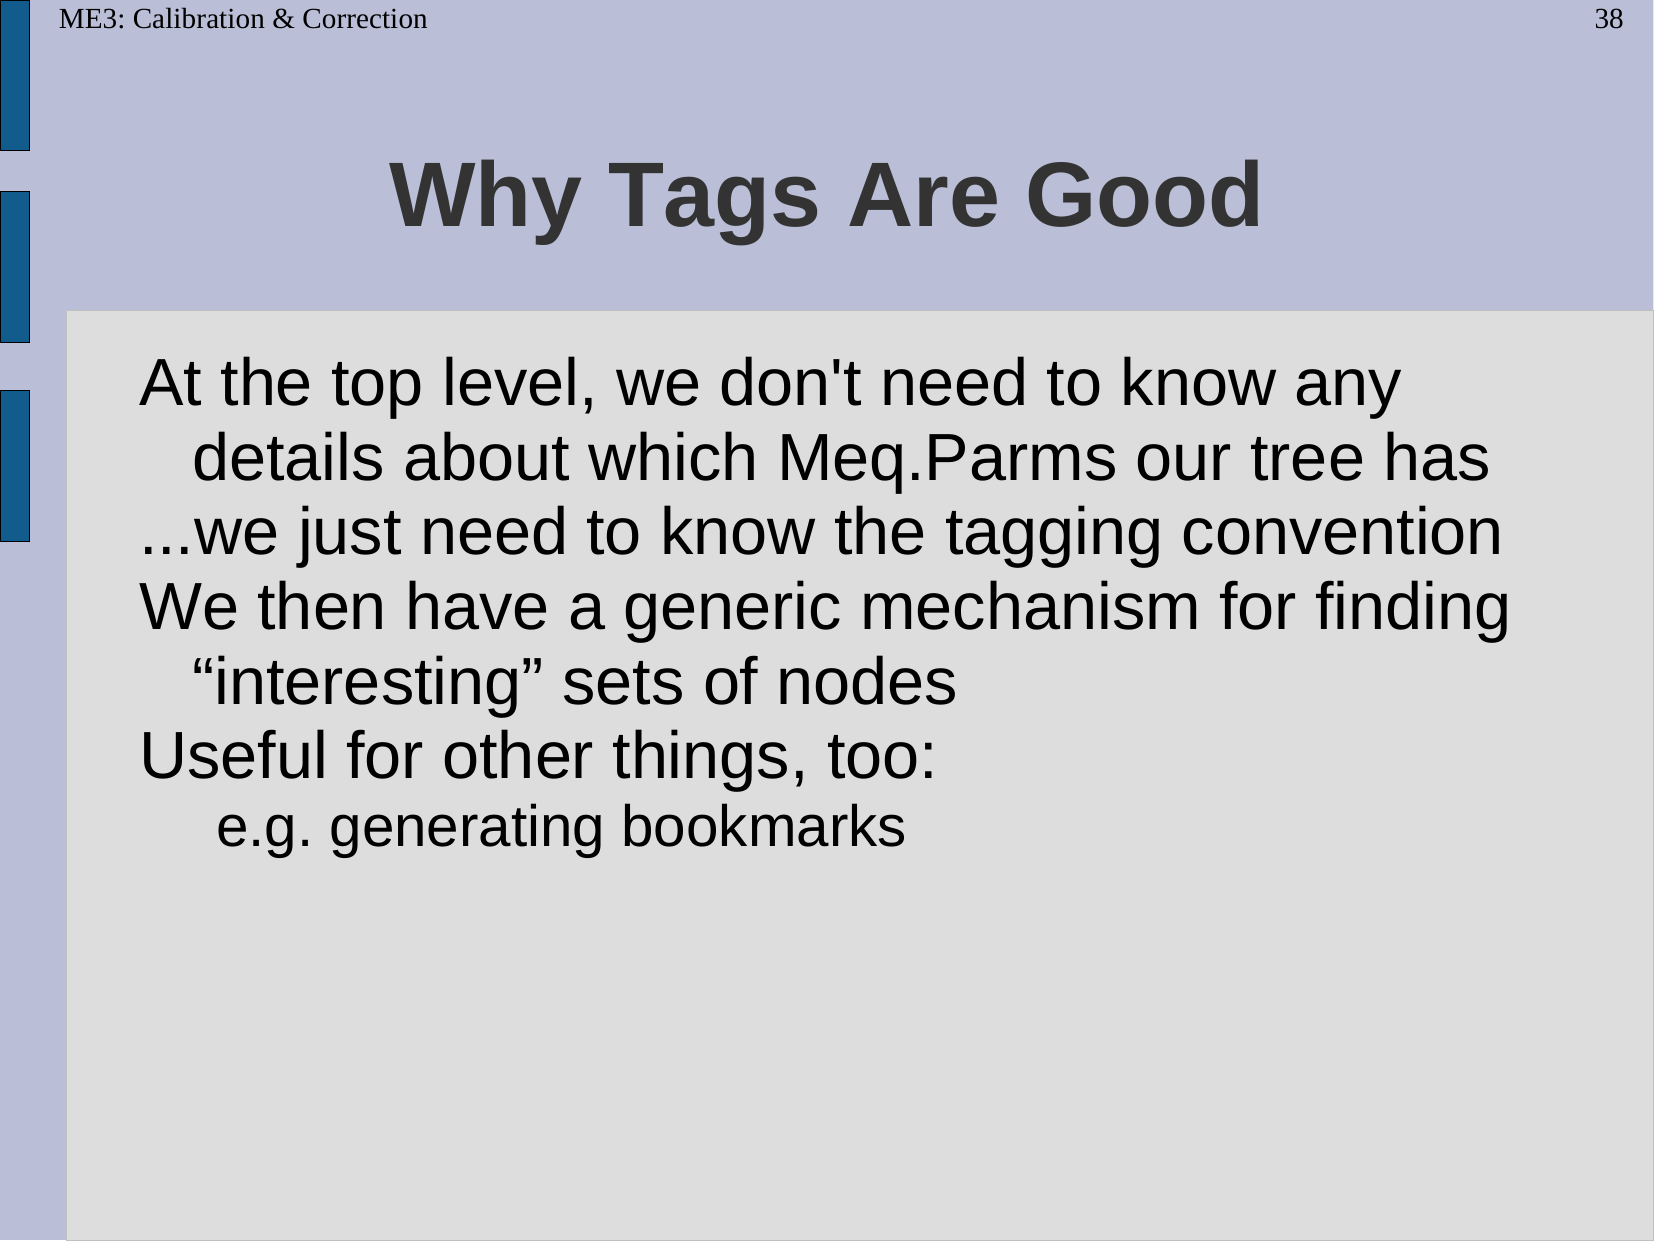

ME3: Calibration & Correction
38
# Why Tags Are Good
At the top level, we don't need to know any details about which Meq.Parms our tree has
...we just need to know the tagging convention
We then have a generic mechanism for finding “interesting” sets of nodes
Useful for other things, too:
e.g. generating bookmarks